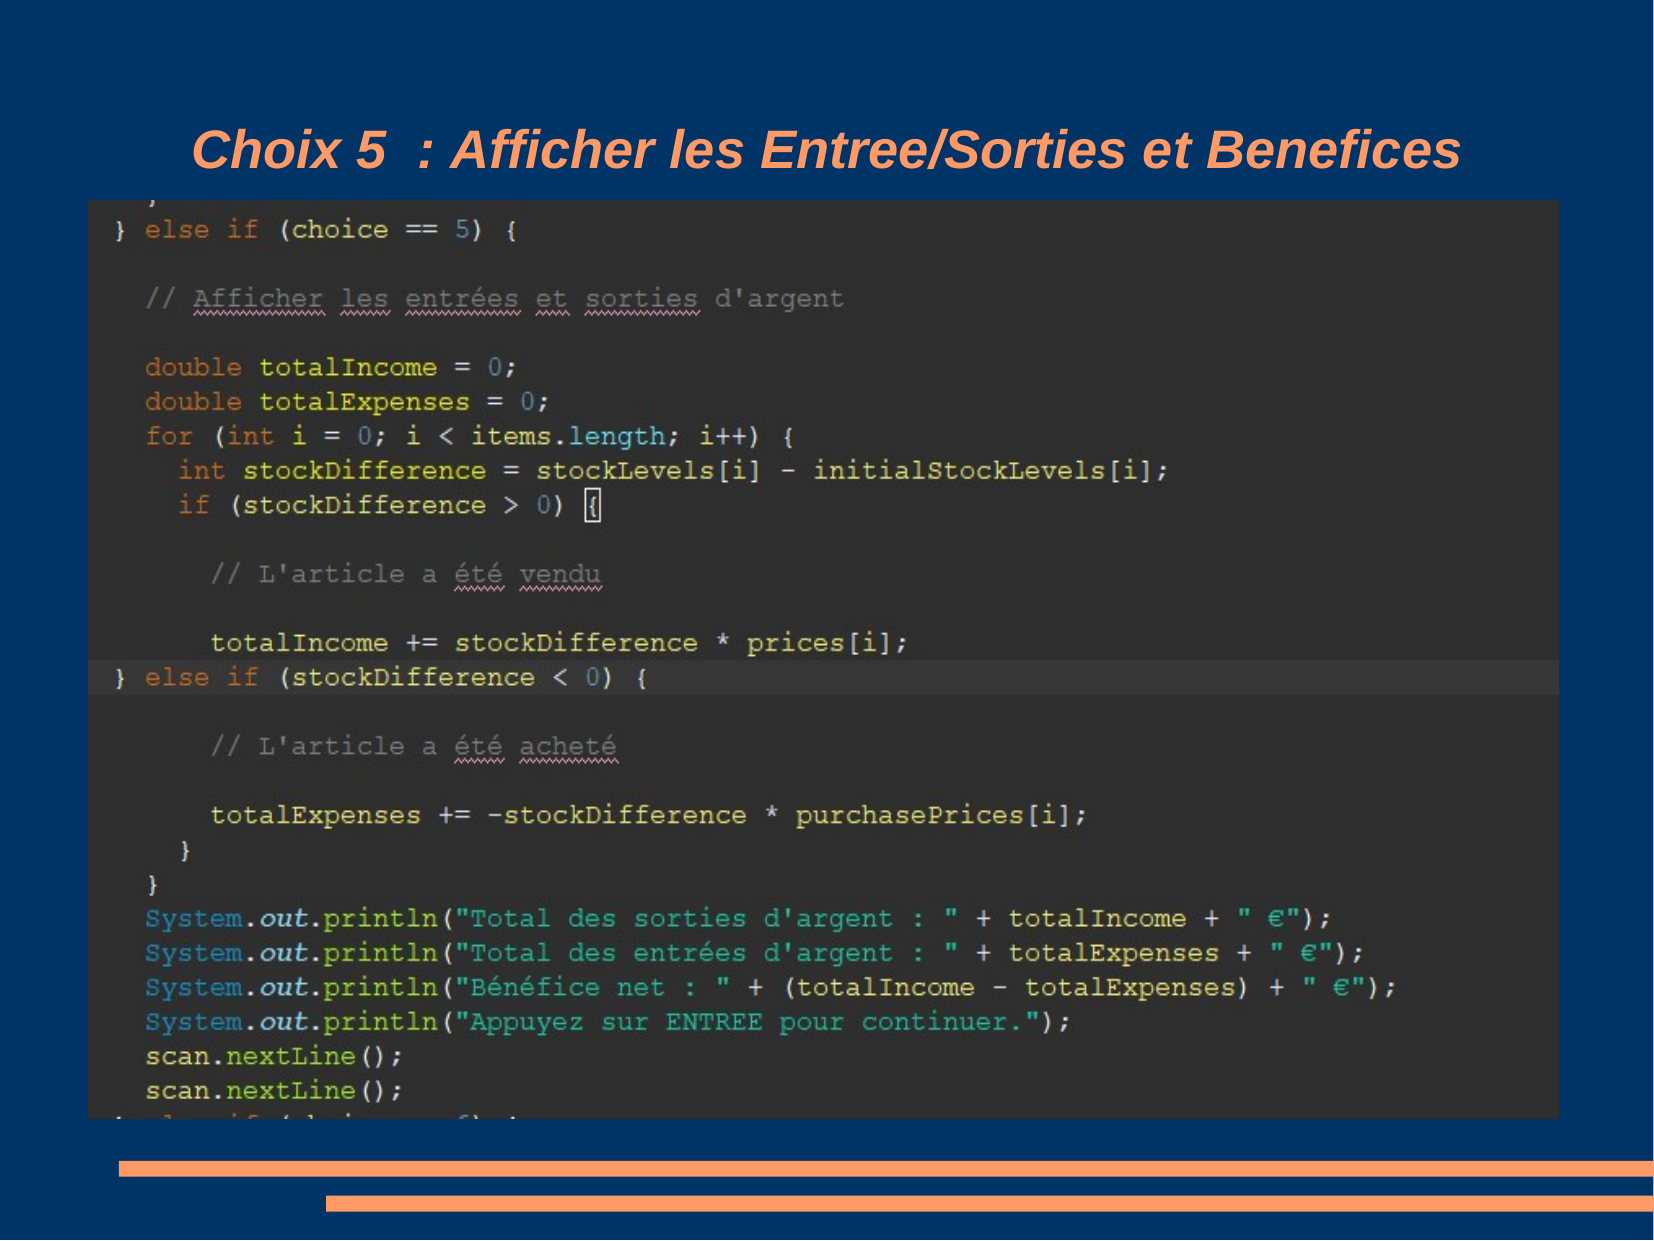

# Choix 5  : Afficher les Entree/Sorties et Benefices